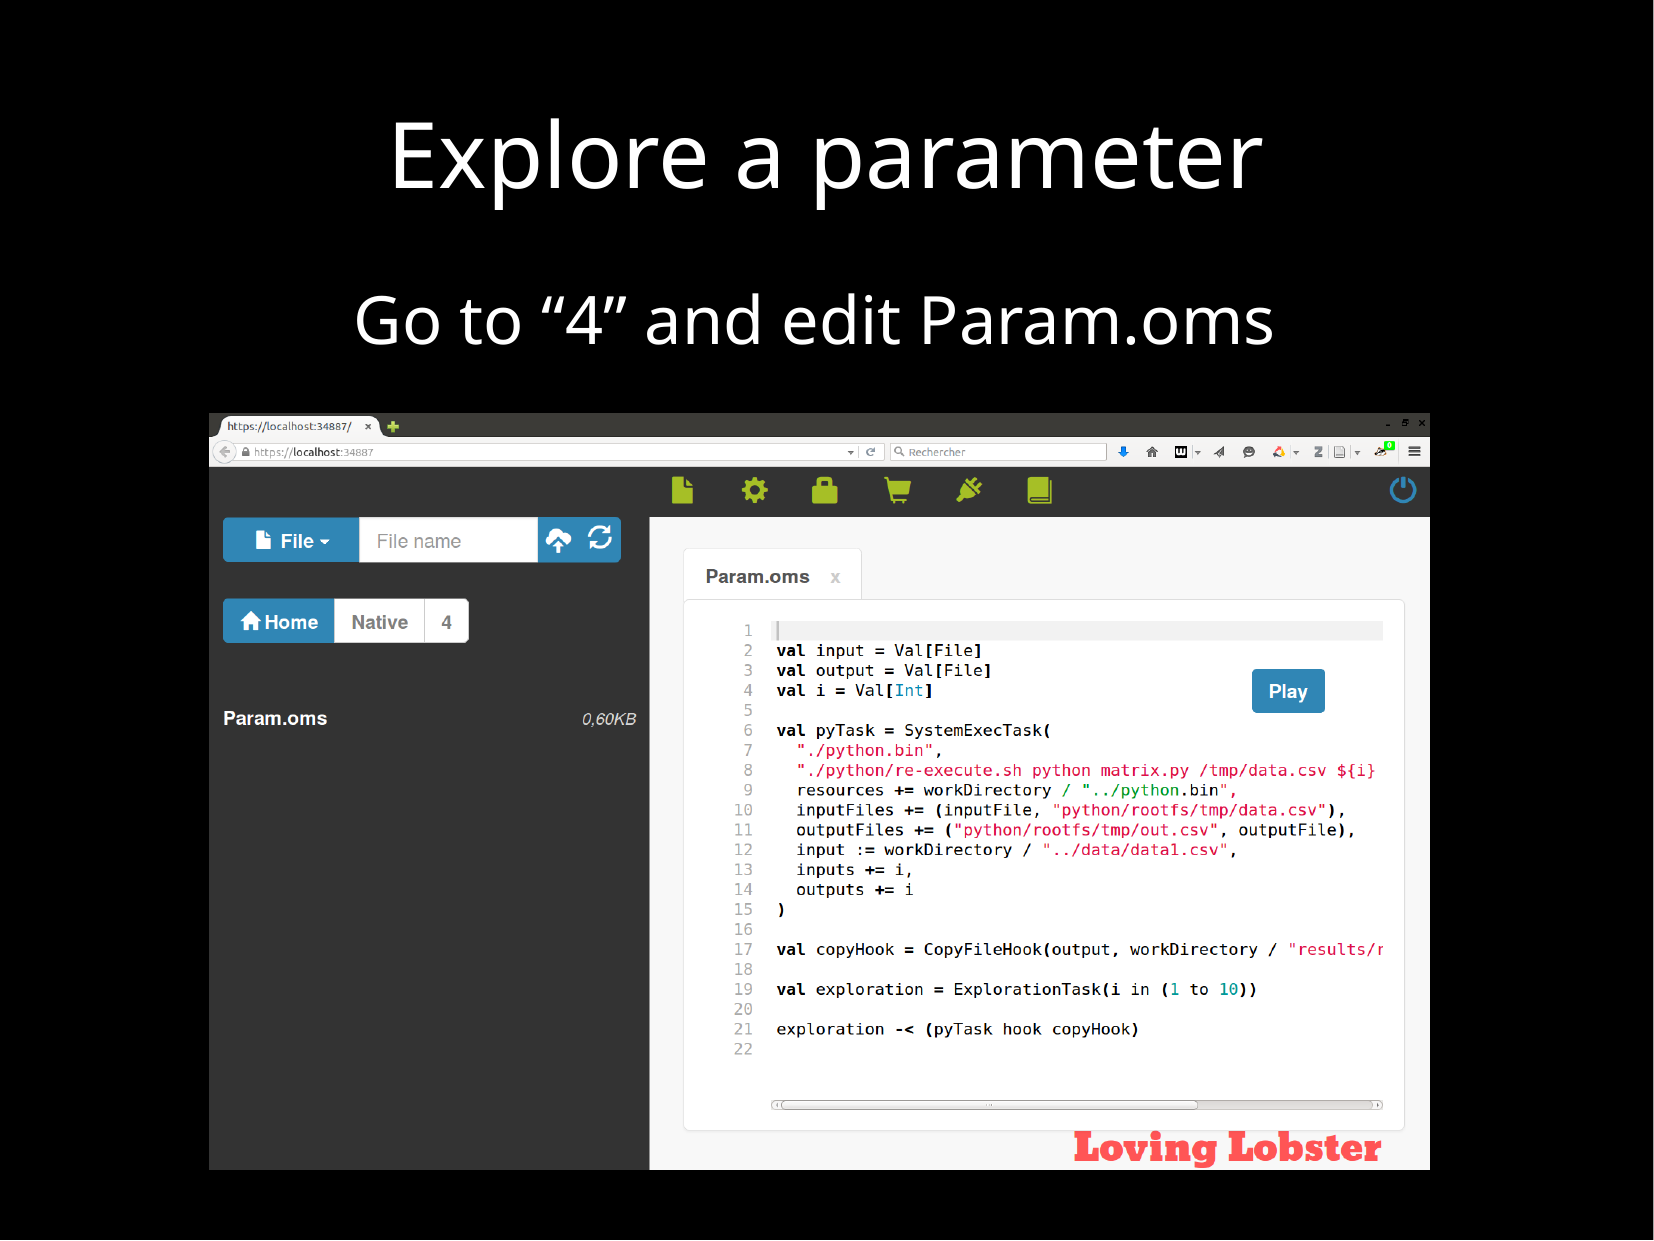

# Explore a parameter
Go to “4” and edit Param.oms